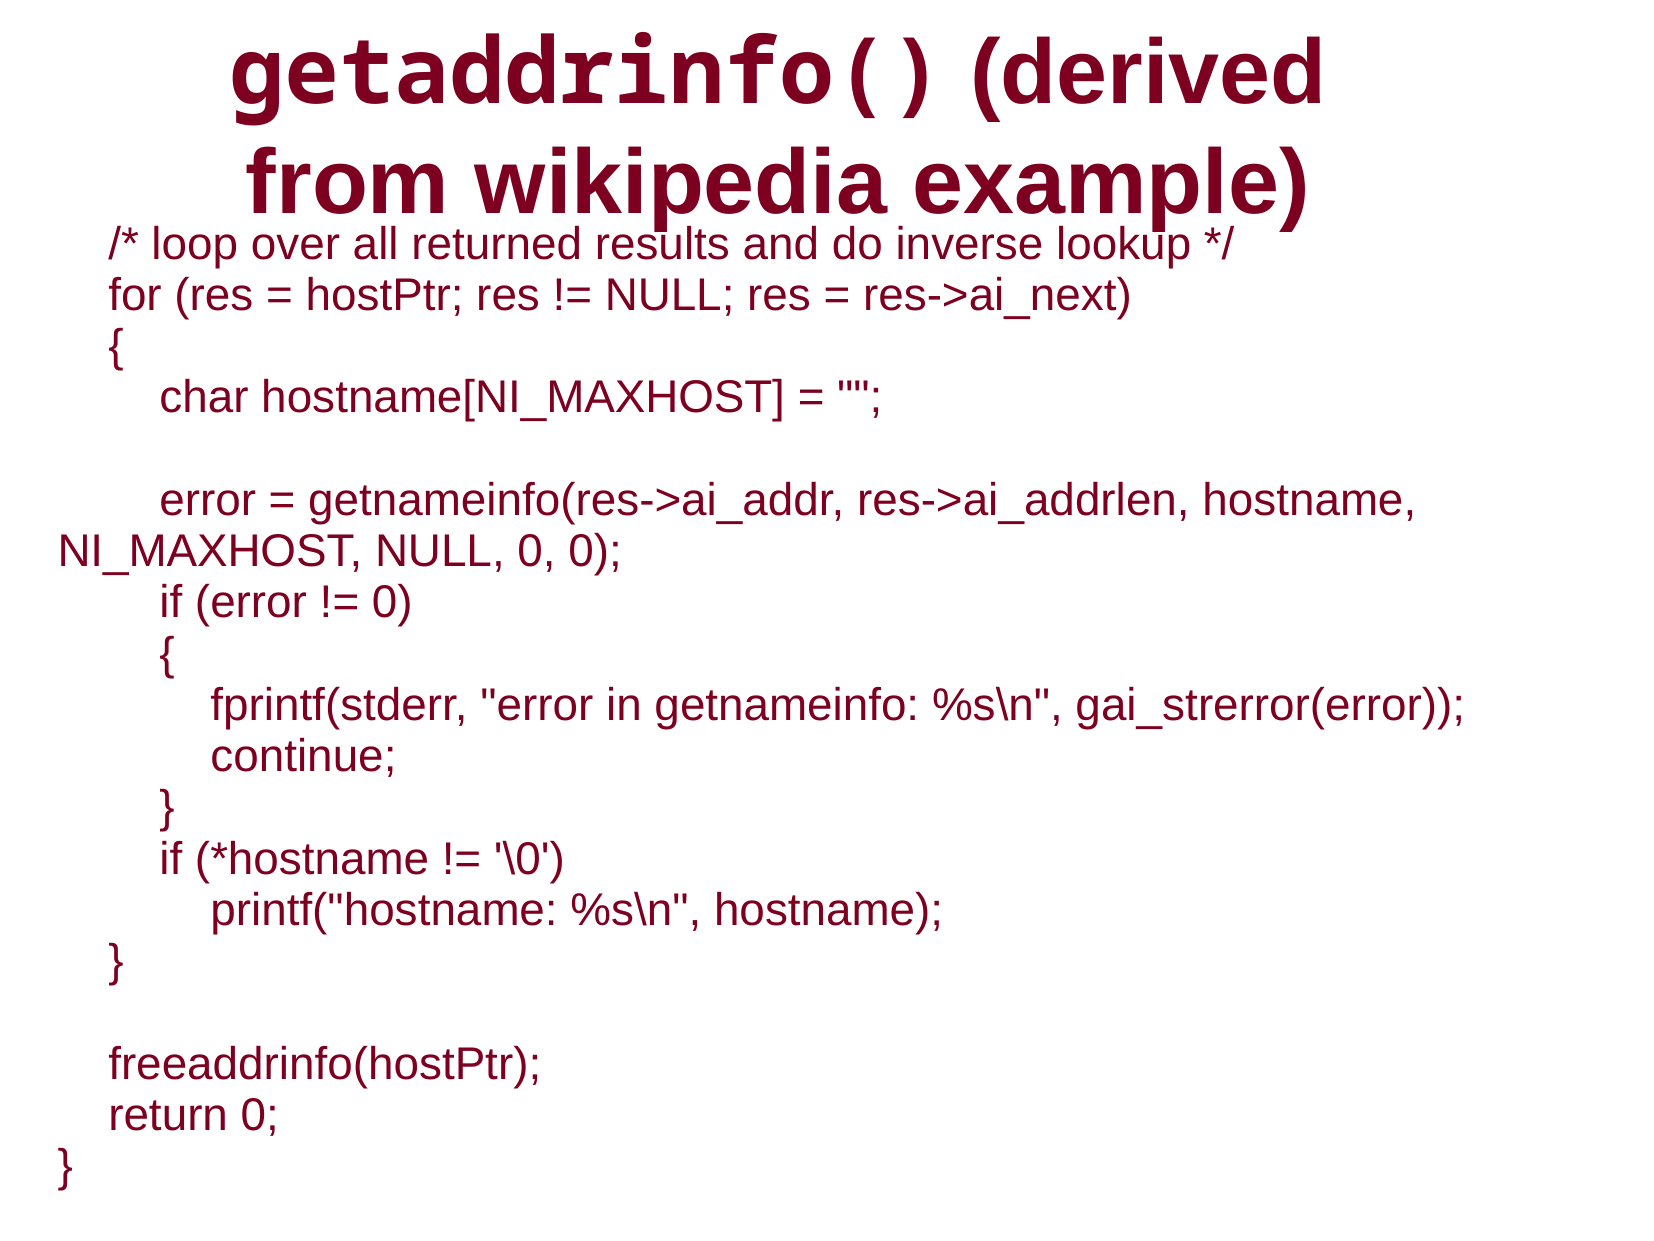

# getaddrinfo() (derived from wikipedia example)
 /* loop over all returned results and do inverse lookup */
 for (res = hostPtr; res != NULL; res = res->ai_next)
 {
 char hostname[NI_MAXHOST] = "";
 error = getnameinfo(res->ai_addr, res->ai_addrlen, hostname, NI_MAXHOST, NULL, 0, 0);
 if (error != 0)
 {
 fprintf(stderr, "error in getnameinfo: %s\n", gai_strerror(error));
 continue;
 }
 if (*hostname != '\0')
 printf("hostname: %s\n", hostname);
 }
 freeaddrinfo(hostPtr);
 return 0;
}